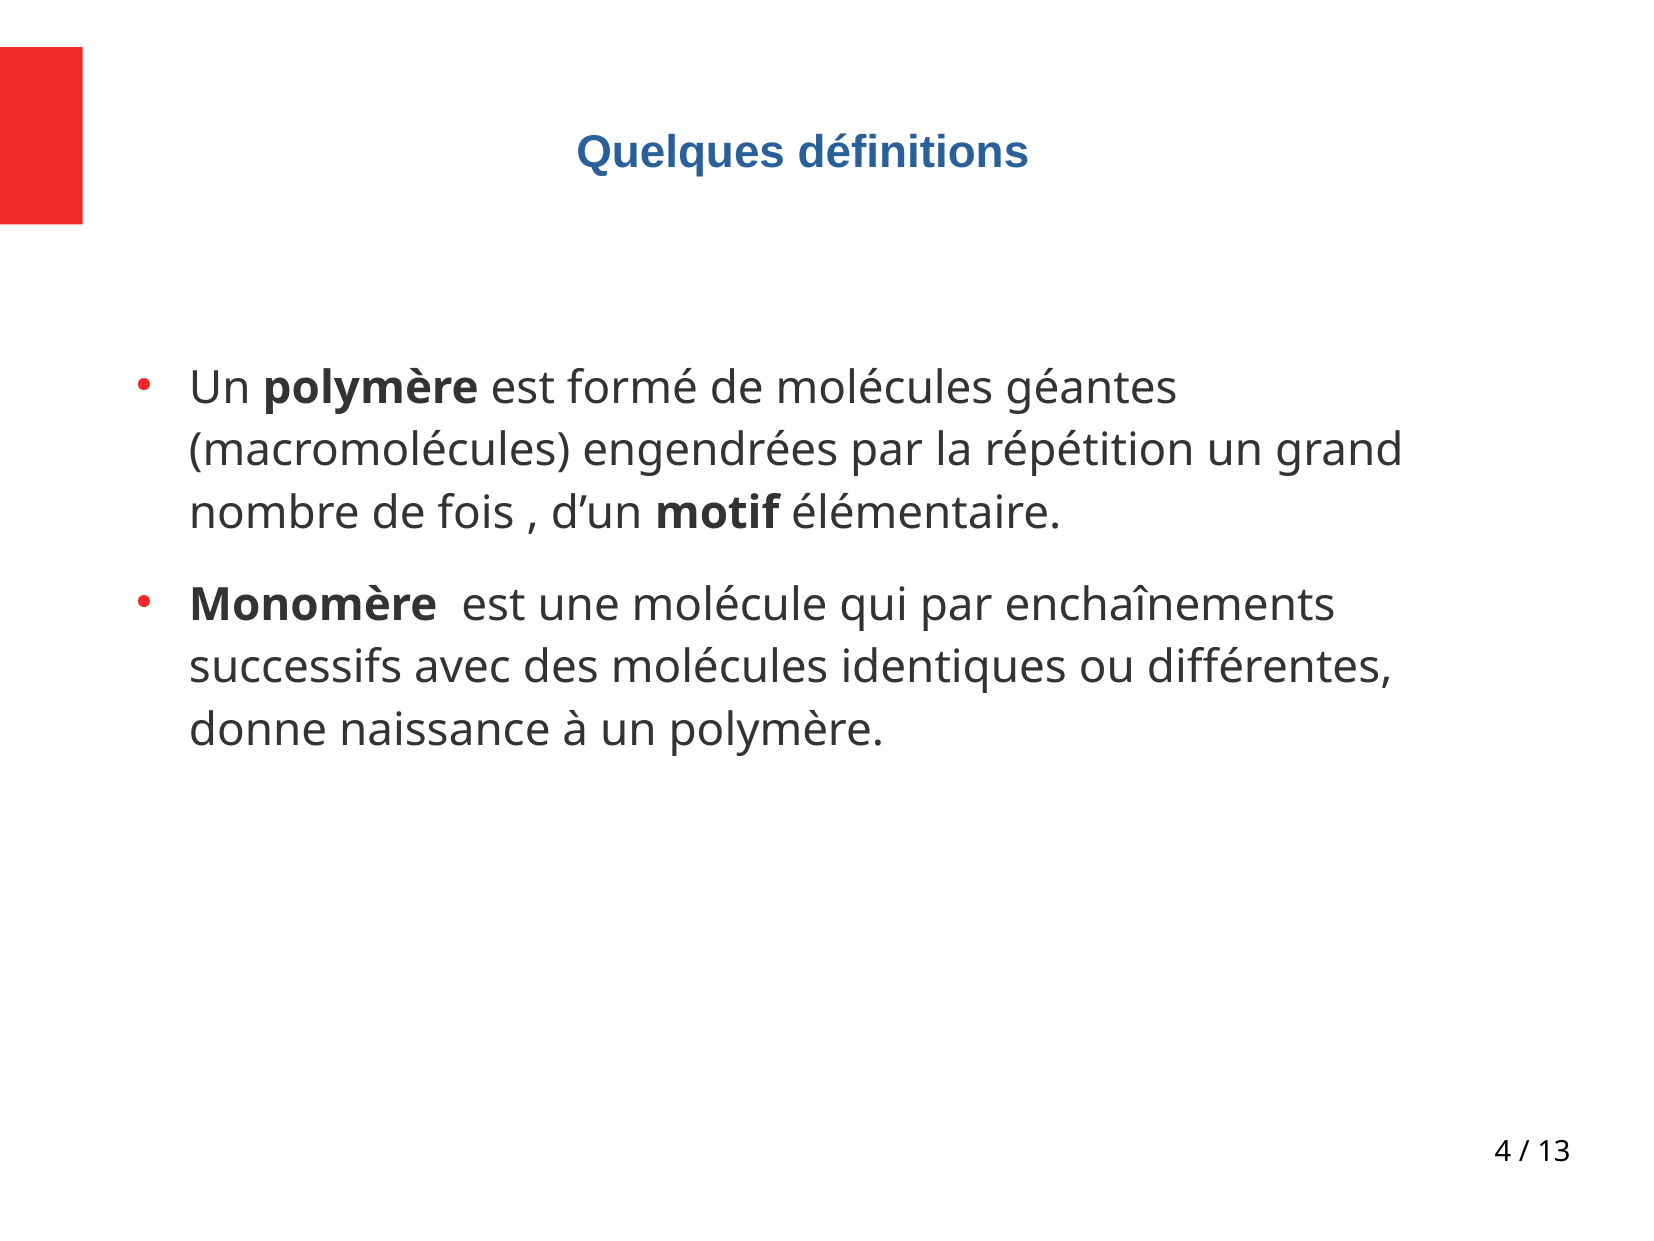

Quelques définitions
# Un polymère est formé de molécules géantes (macromolécules) engendrées par la répétition un grand nombre de fois , d’un motif élémentaire.
Monomère est une molécule qui par enchaînements successifs avec des molécules identiques ou différentes, donne naissance à un polymère.
4